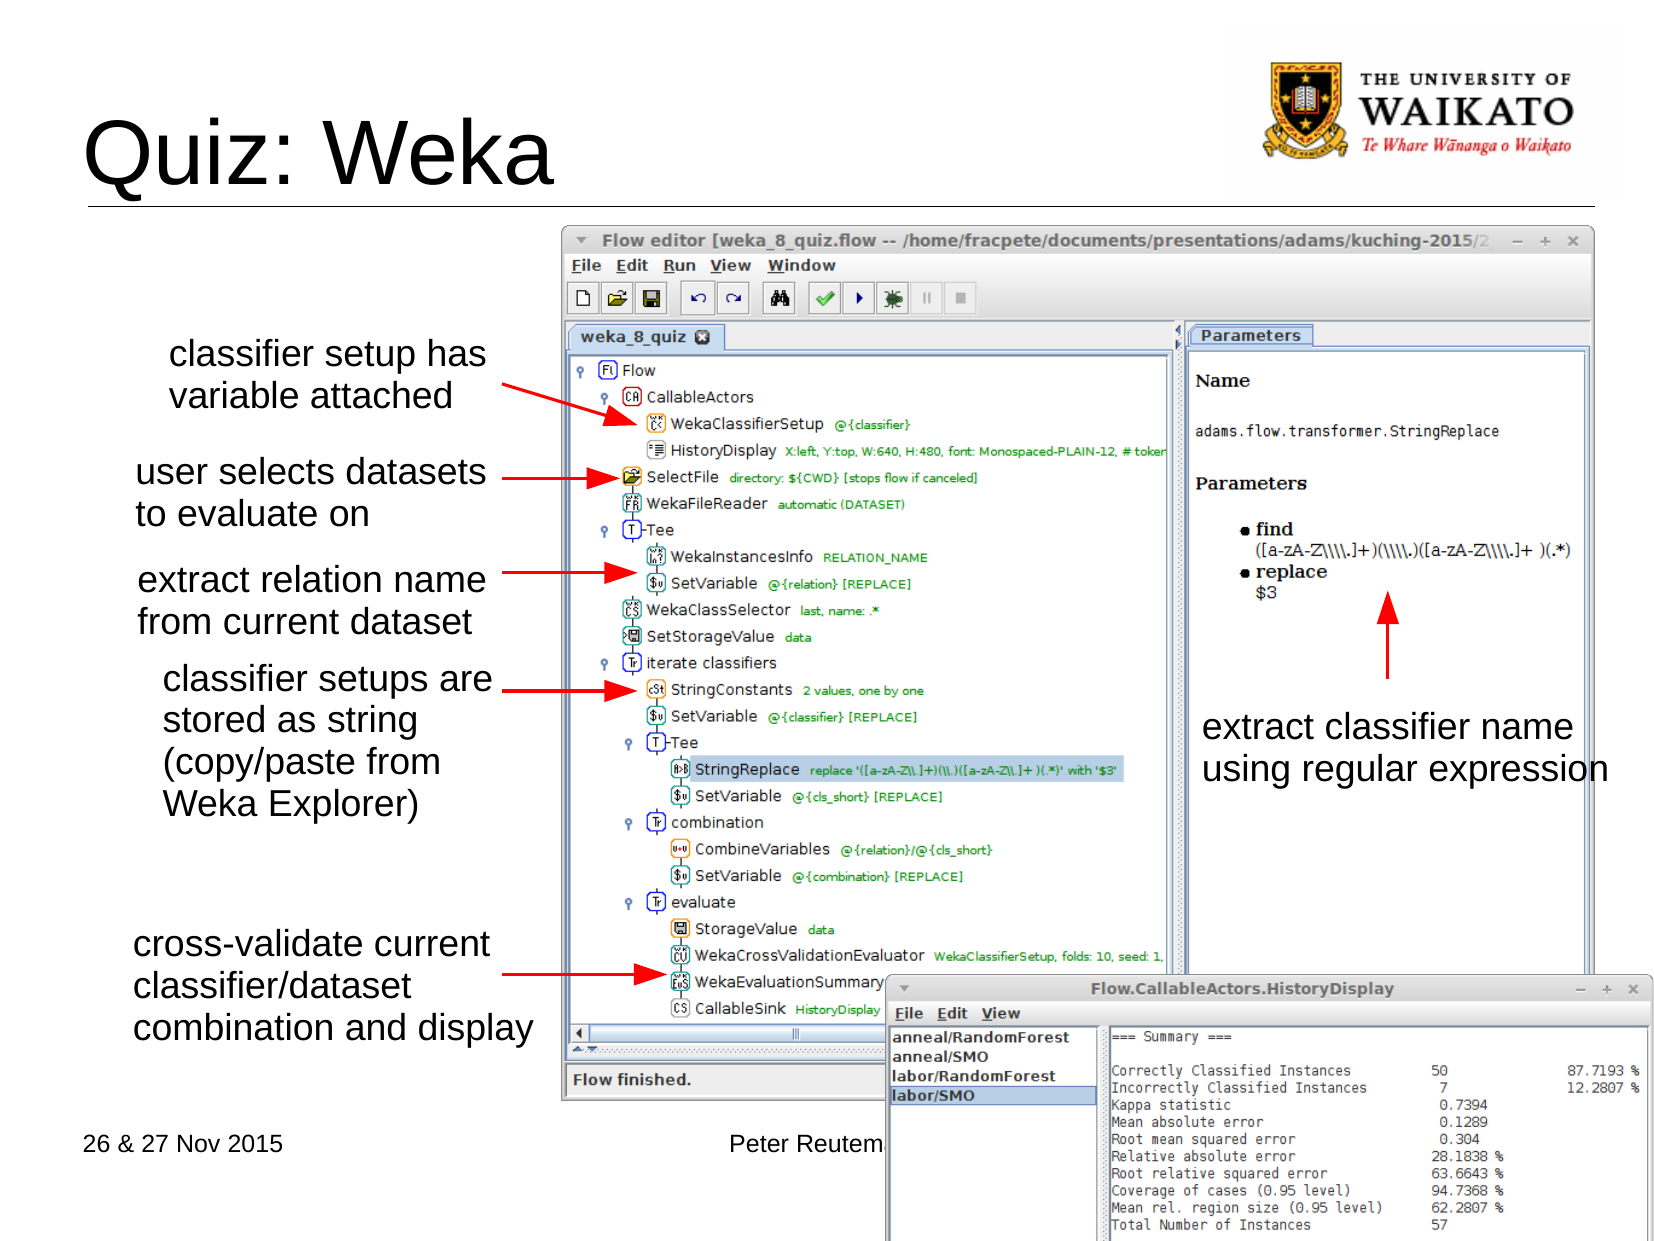

# Quiz: Weka
classifier setup has
variable attached
user selects datasets
to evaluate on
extract relation name
from current dataset
classifier setups are
stored as string
(copy/paste from
Weka Explorer)
extract classifier name
using regular expression
cross-validate current
classifier/dataset
combination and display
26 & 27 Nov 2015
Peter Reutemann
23